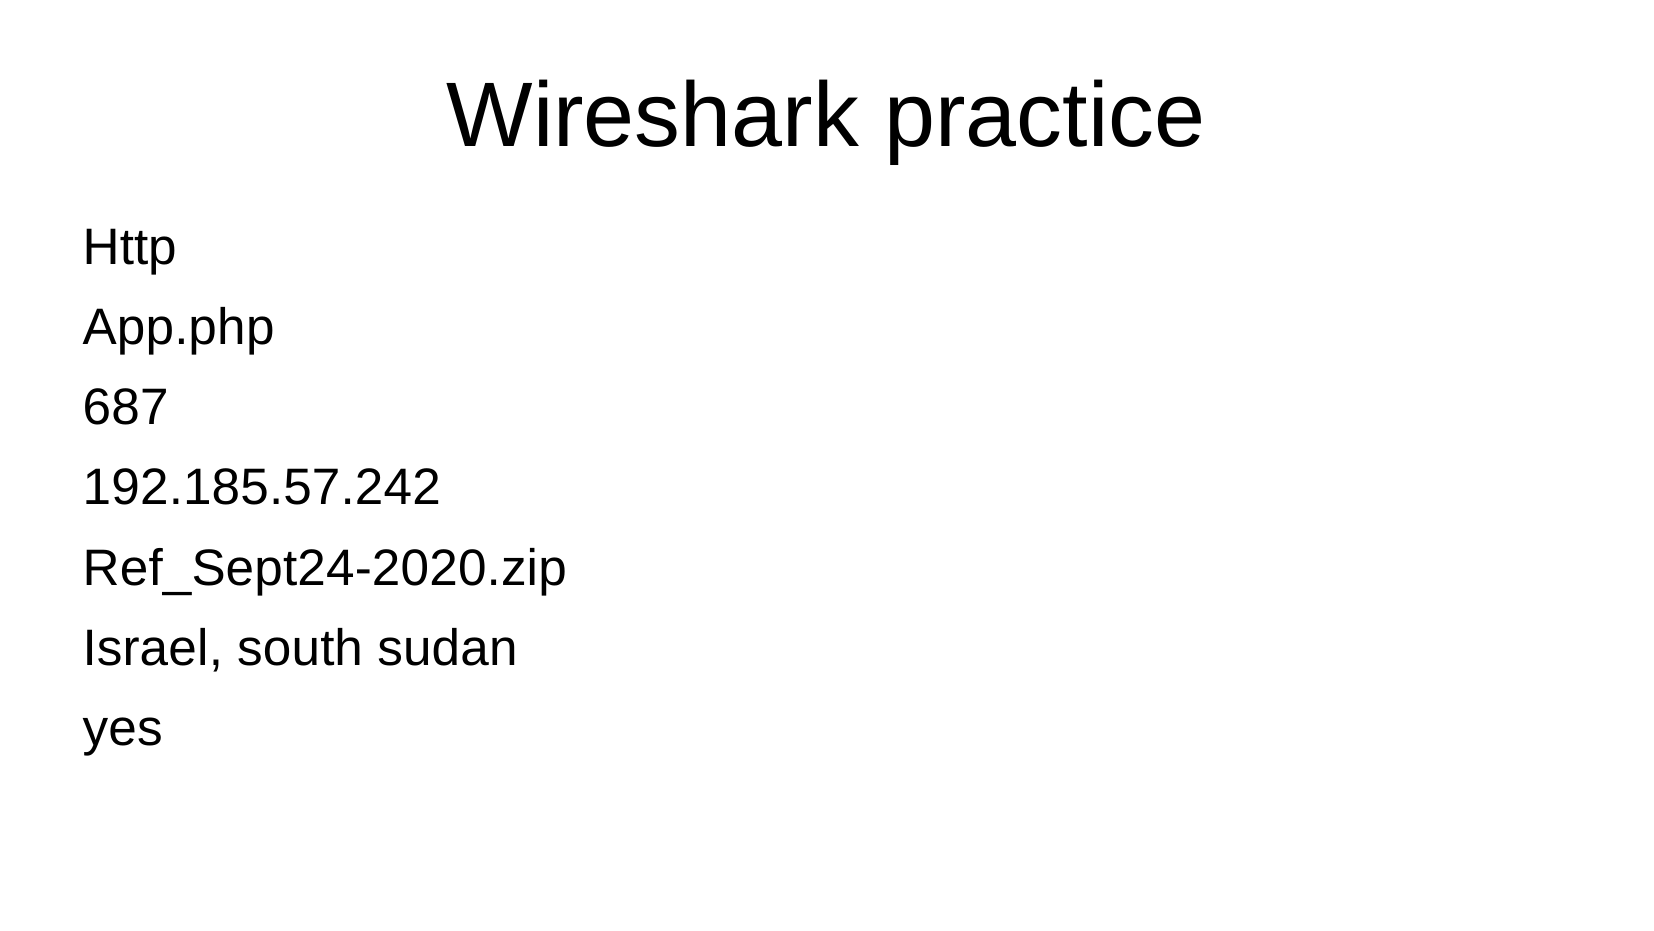

# Wireshark practice
Http
App.php
687
192.185.57.242
Ref_Sept24-2020.zip
Israel, south sudan
yes